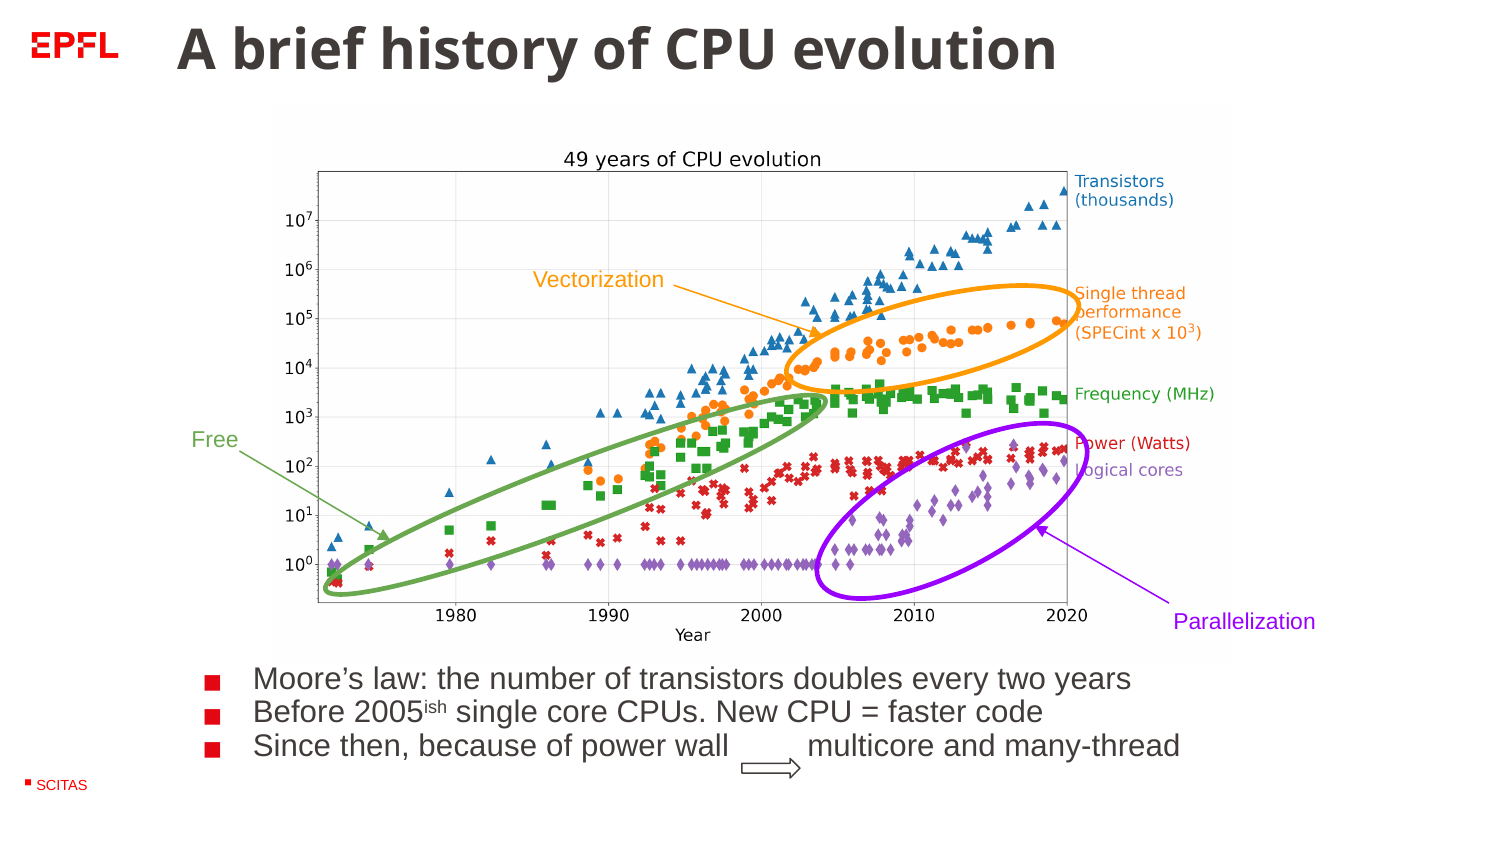

A brief history of CPU evolution
Vectorization
# Moore’s law: the number of transistors doubles every two years
Before 2005ish single core CPUs. New CPU = faster code
Since then, because of power wall multicore and many-thread
Free
Parallelization